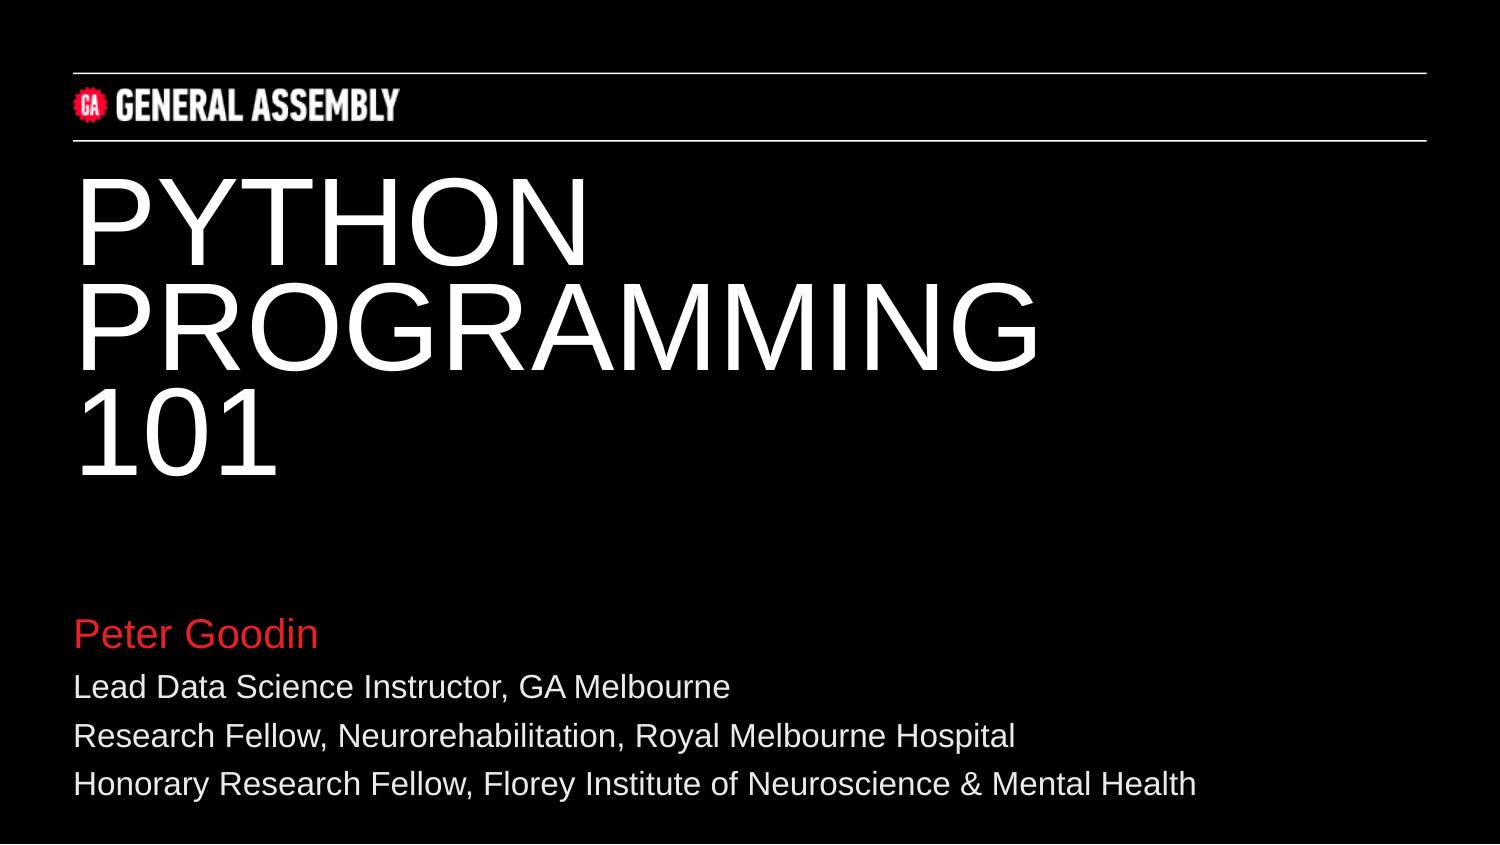

PYTHON PROGRAMMING
101
Peter Goodin
Lead Data Science Instructor, GA Melbourne
Research Fellow, Neurorehabilitation, Royal Melbourne Hospital
Honorary Research Fellow, Florey Institute of Neuroscience & Mental Health